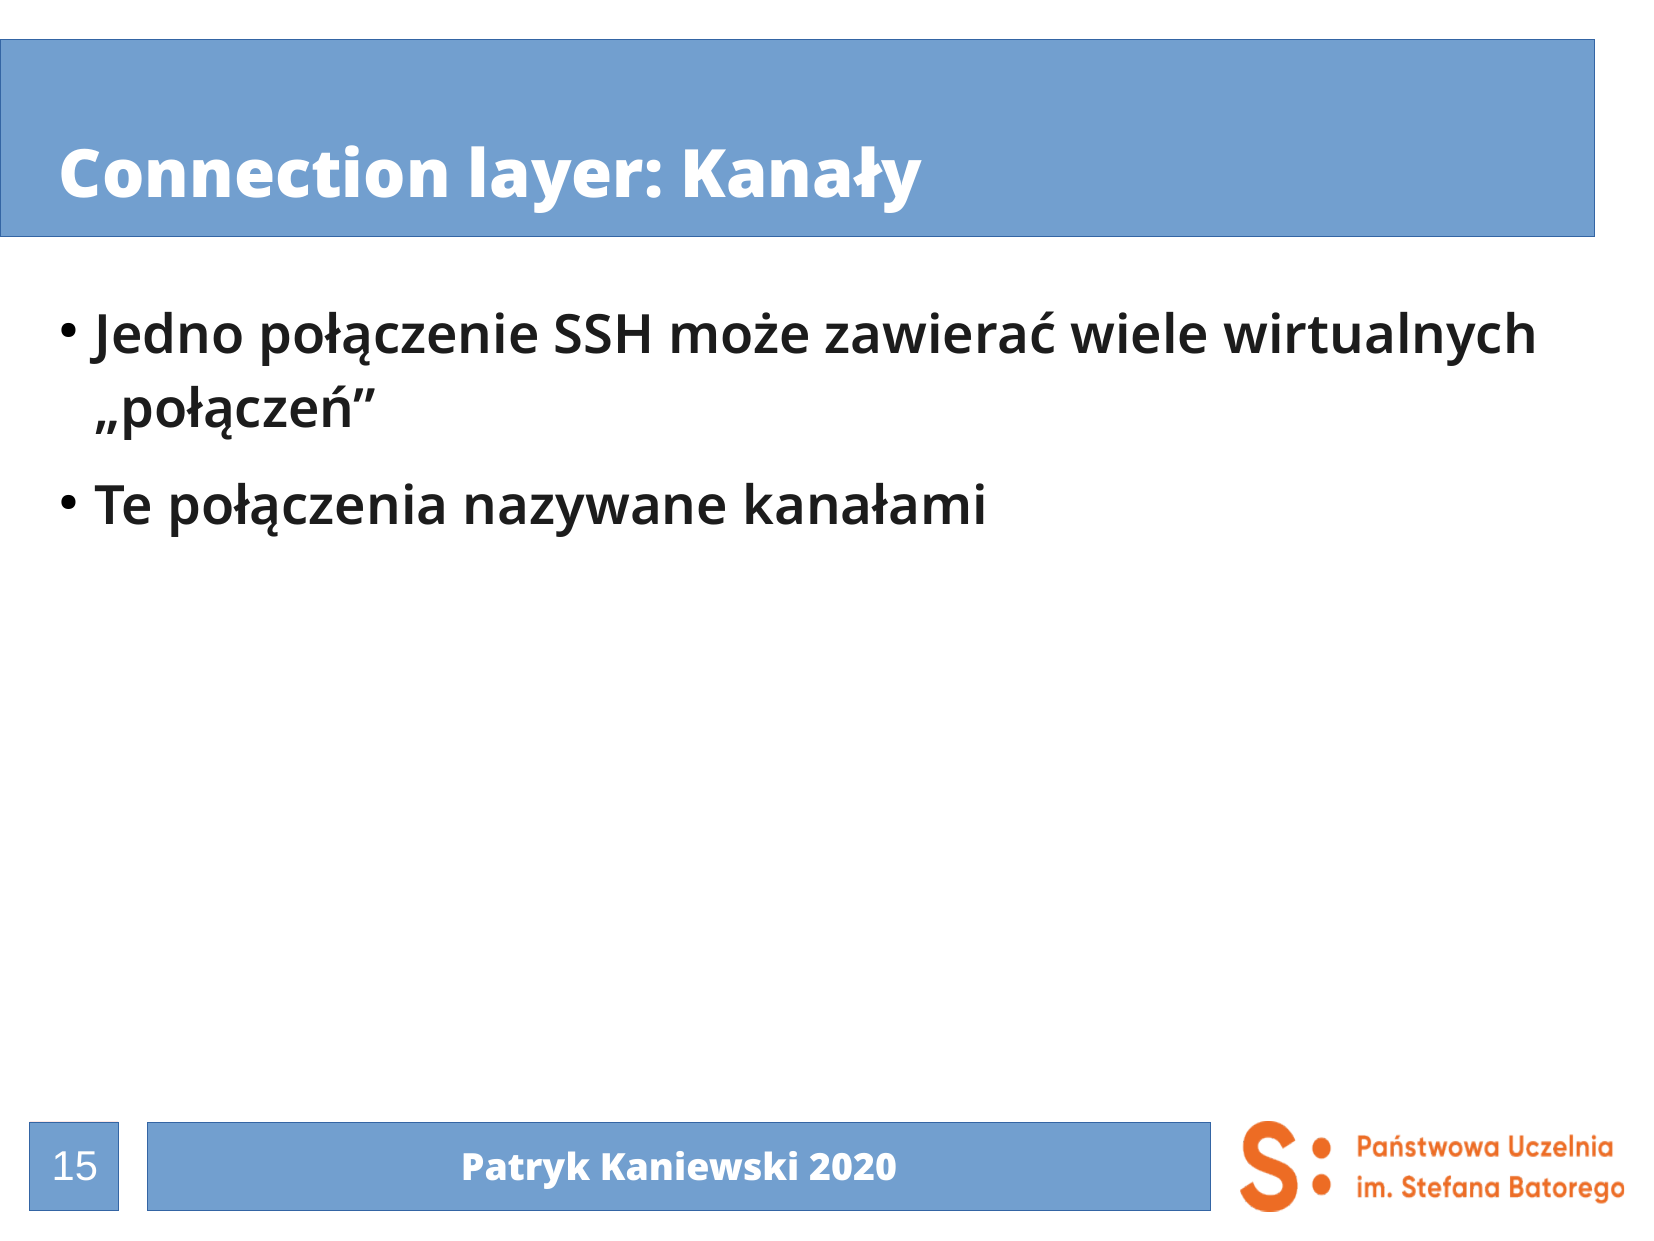

# Connection layer: Kanały
Jedno połączenie SSH może zawierać wiele wirtualnych „połączeń”
Te połączenia nazywane kanałami